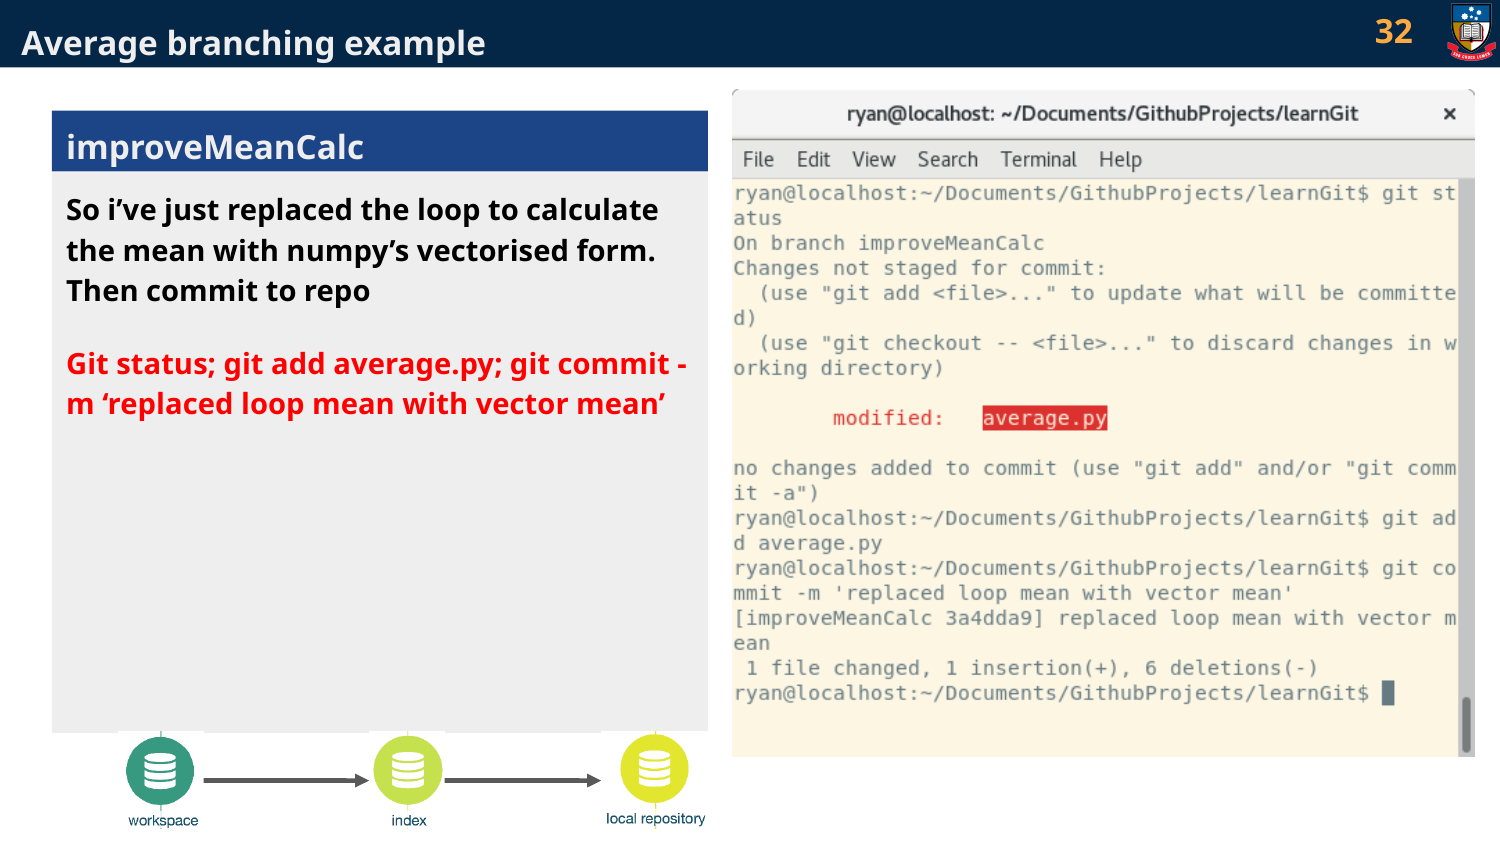

Average branching example
# improveMeanCalc
So i’ve just replaced the loop to calculate the mean with numpy’s vectorised form. Then commit to repo
Git status; git add average.py; git commit -m ‘replaced loop mean with vector mean’